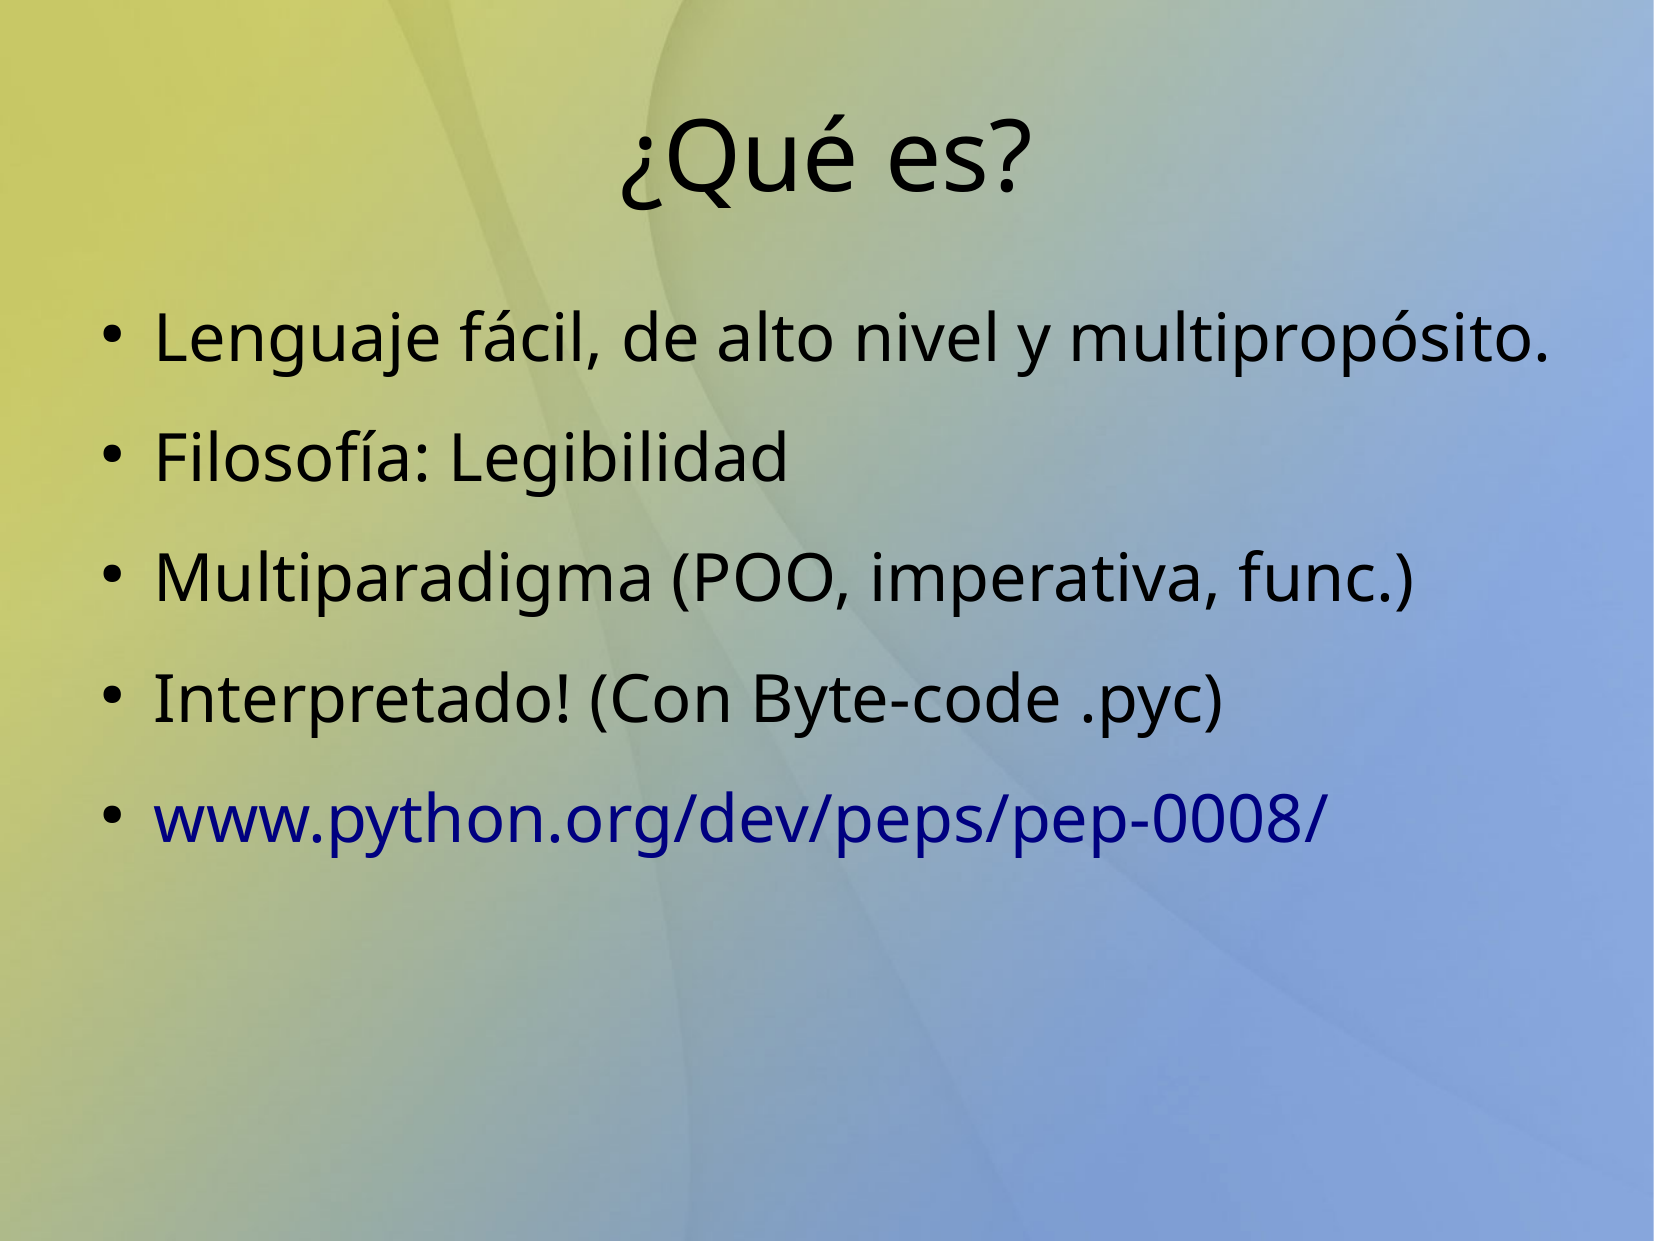

# ¿Qué es?
Lenguaje fácil, de alto nivel y multipropósito.
Filosofía: Legibilidad
Multiparadigma (POO, imperativa, func.)
Interpretado! (Con Byte-code .pyc)
www.python.org/dev/peps/pep-0008/